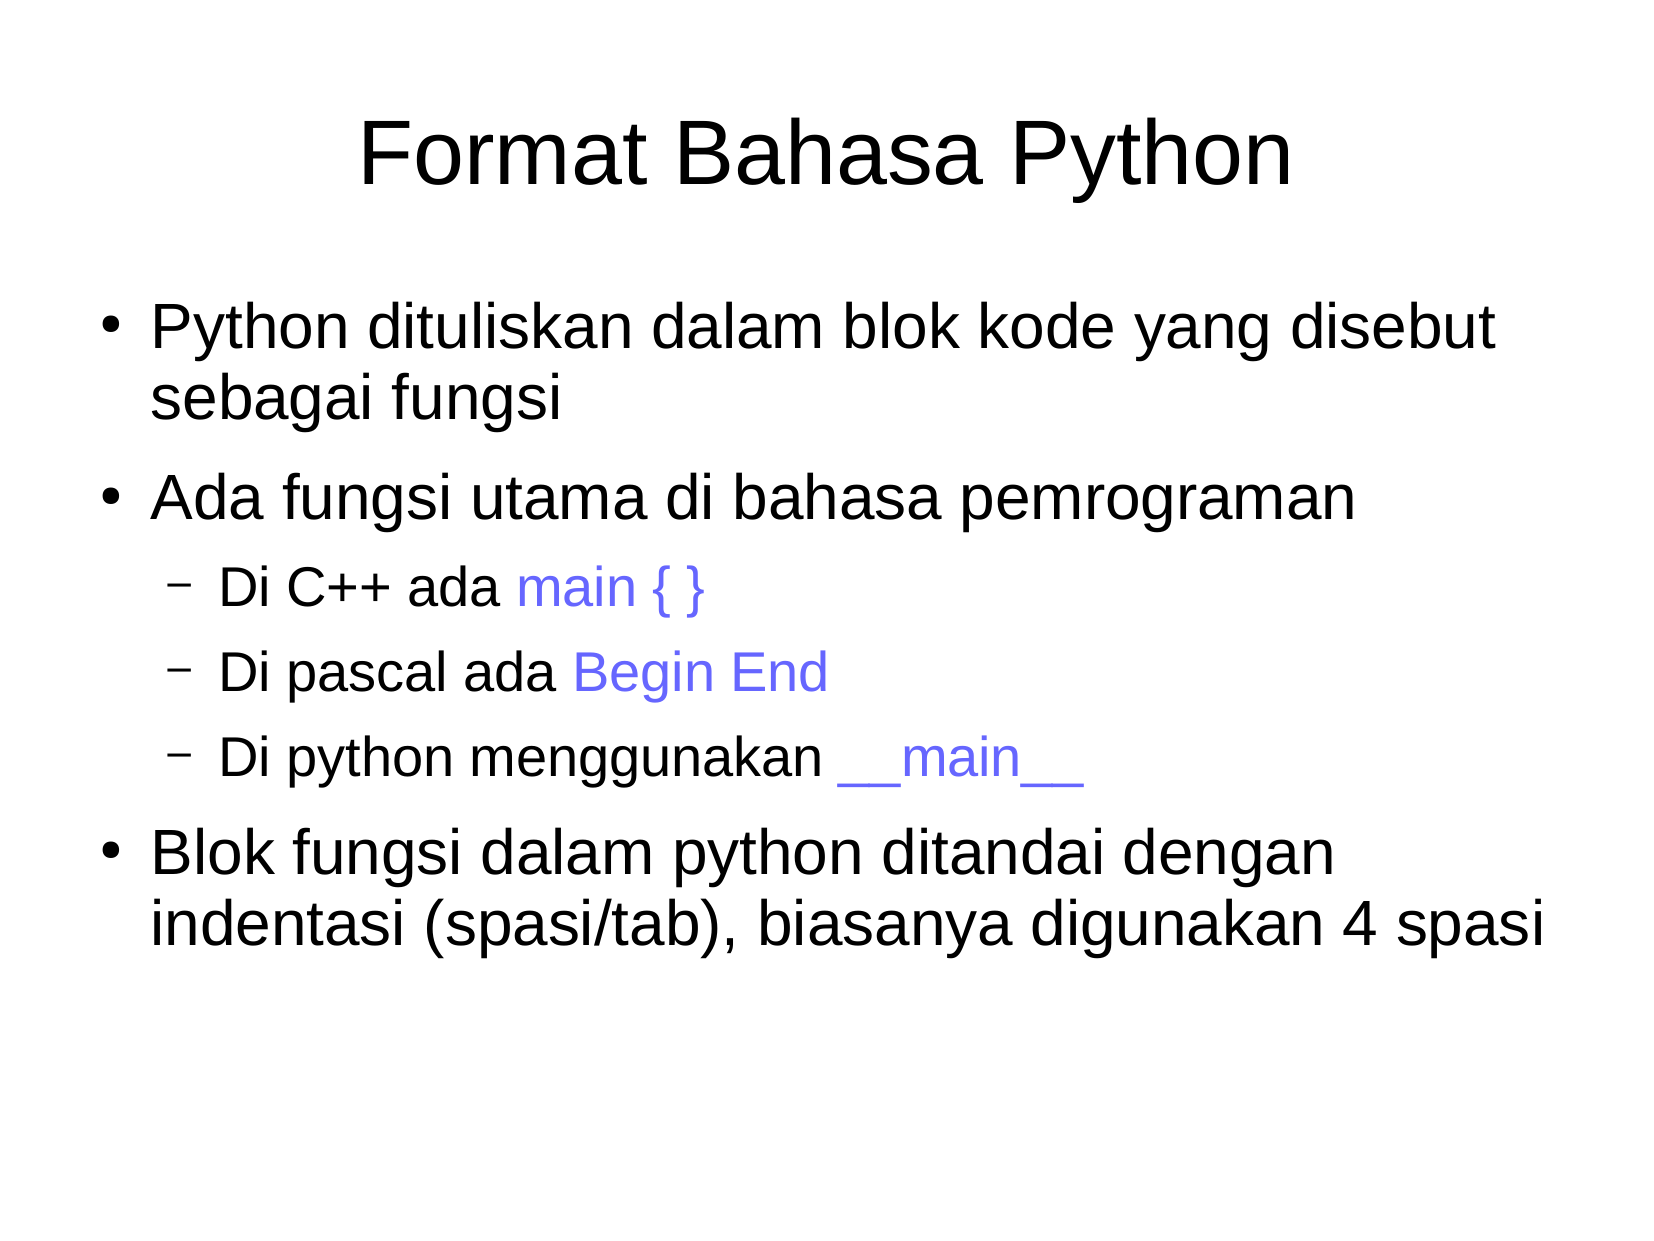

# Format Bahasa Python
Python dituliskan dalam blok kode yang disebut sebagai fungsi
Ada fungsi utama di bahasa pemrograman
Di C++ ada main { }
Di pascal ada Begin End
Di python menggunakan __main__
Blok fungsi dalam python ditandai dengan indentasi (spasi/tab), biasanya digunakan 4 spasi